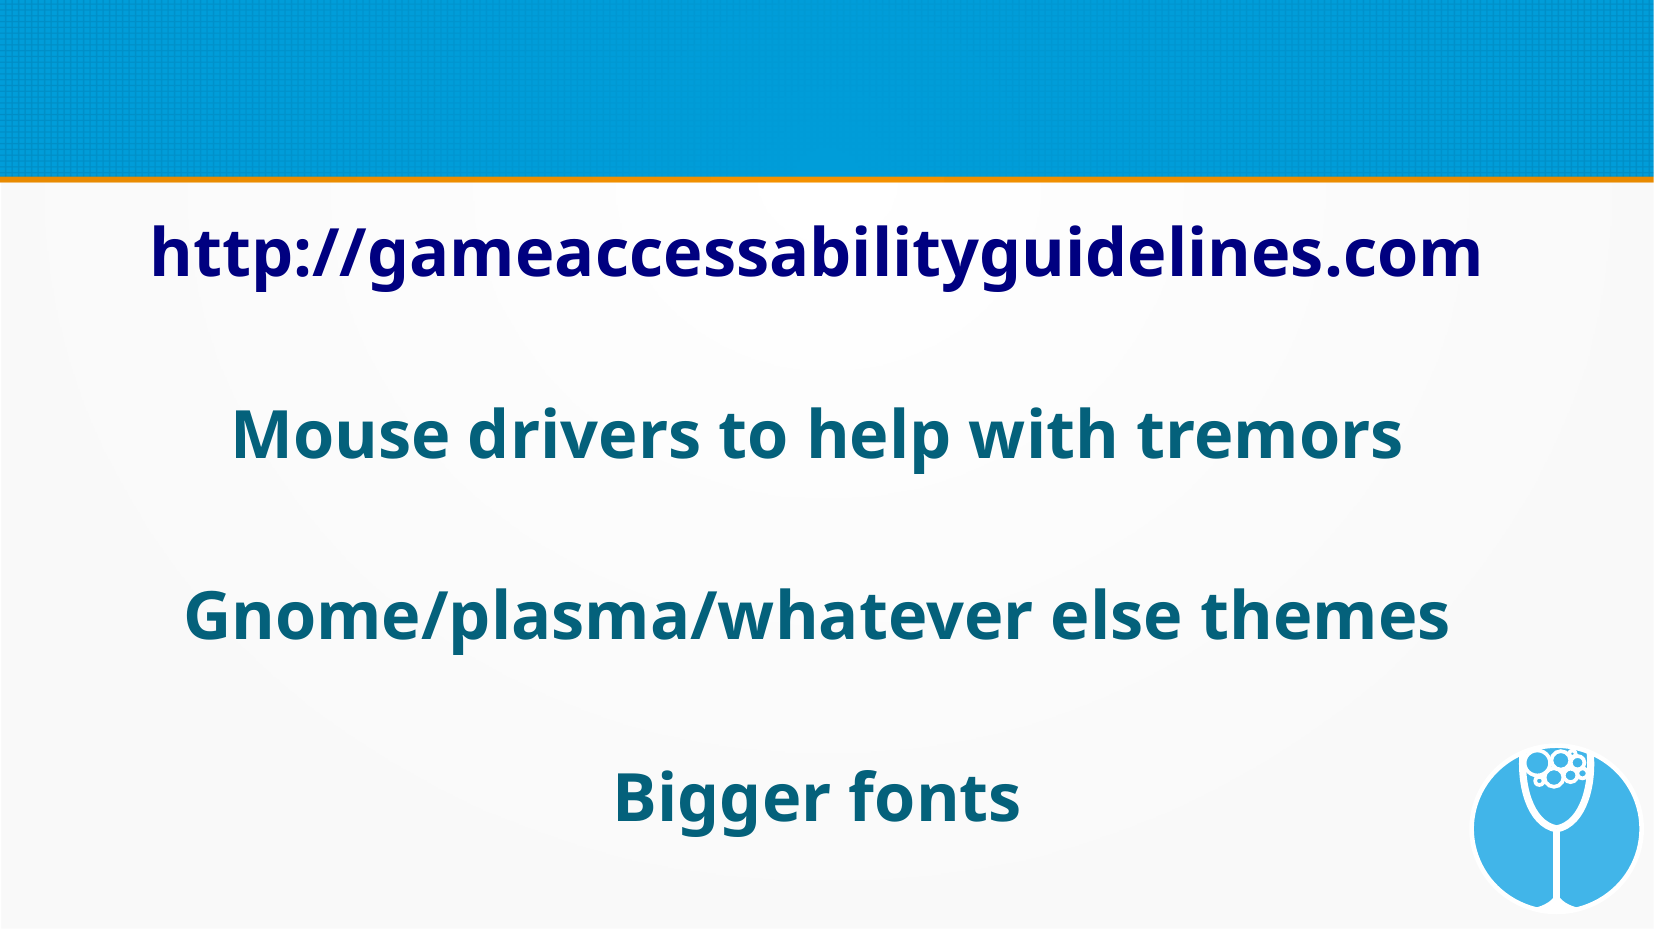

#
http://gameaccessabilityguidelines.com
Mouse drivers to help with tremors
Gnome/plasma/whatever else themes
Bigger fonts
Source Sans Pro